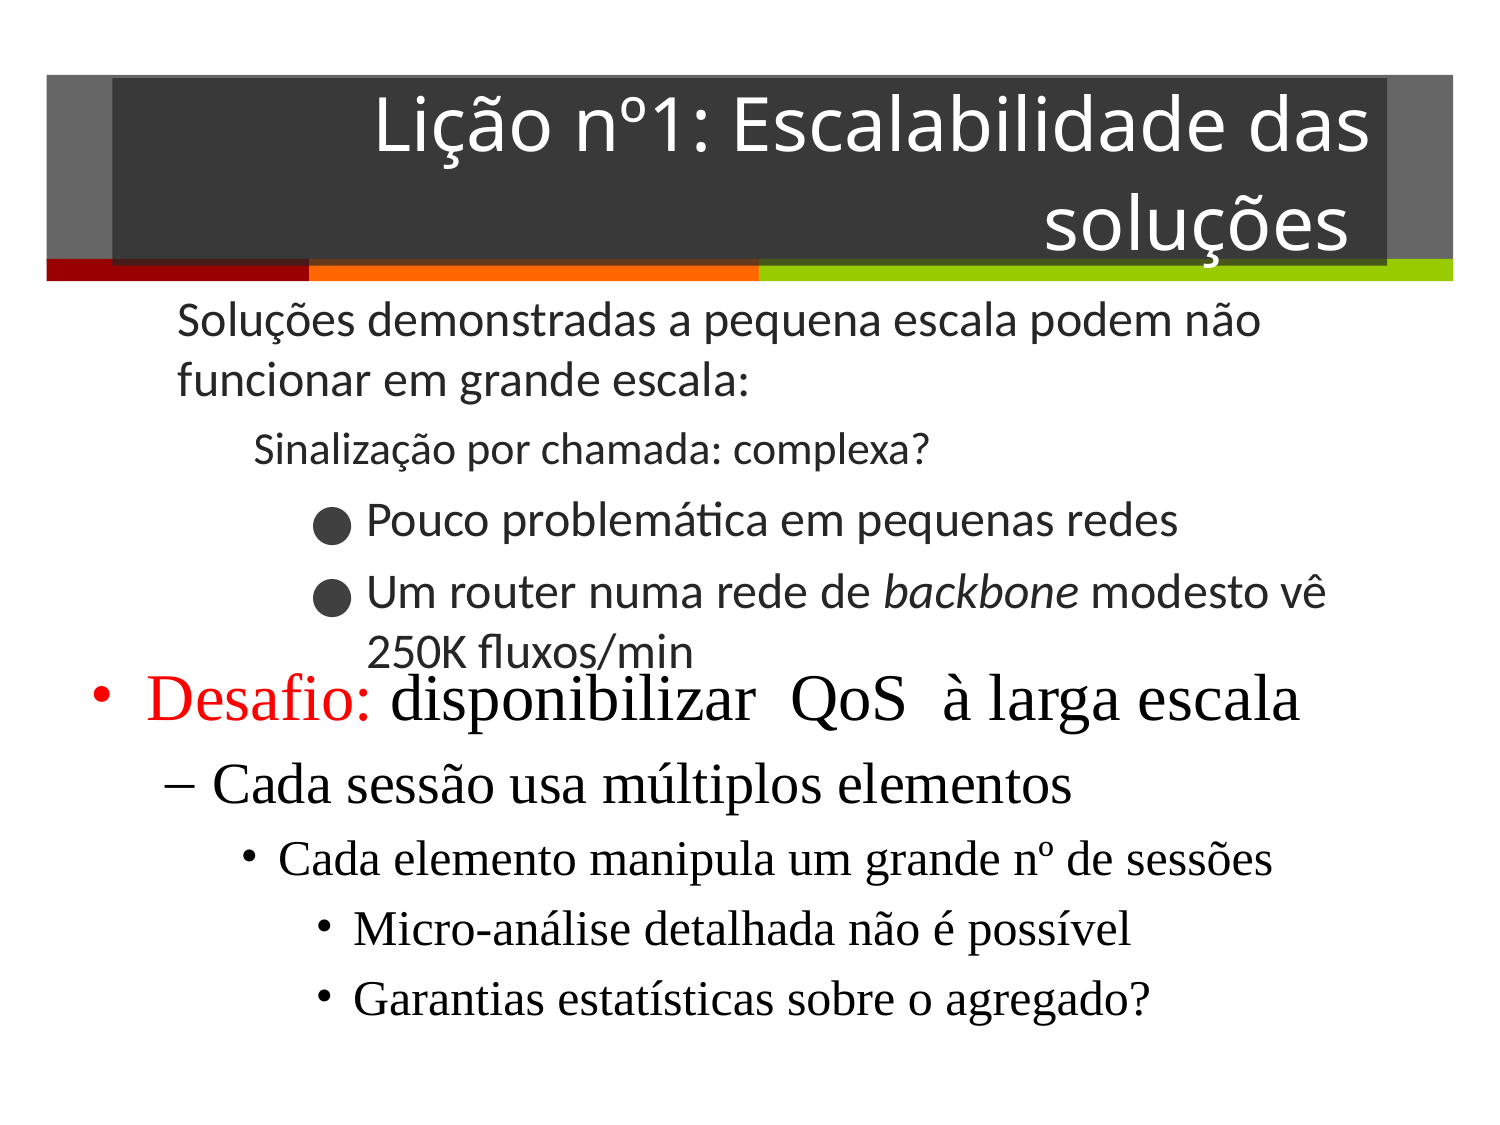

# Lição nº1: Escalabilidade das soluções
Soluções demonstradas a pequena escala podem não funcionar em grande escala:
Sinalização por chamada: complexa?
Pouco problemática em pequenas redes
Um router numa rede de backbone modesto vê 250K fluxos/min
Desafio: disponibilizar QoS à larga escala
Cada sessão usa múltiplos elementos
Cada elemento manipula um grande nº de sessões
Micro-análise detalhada não é possível
Garantias estatísticas sobre o agregado?